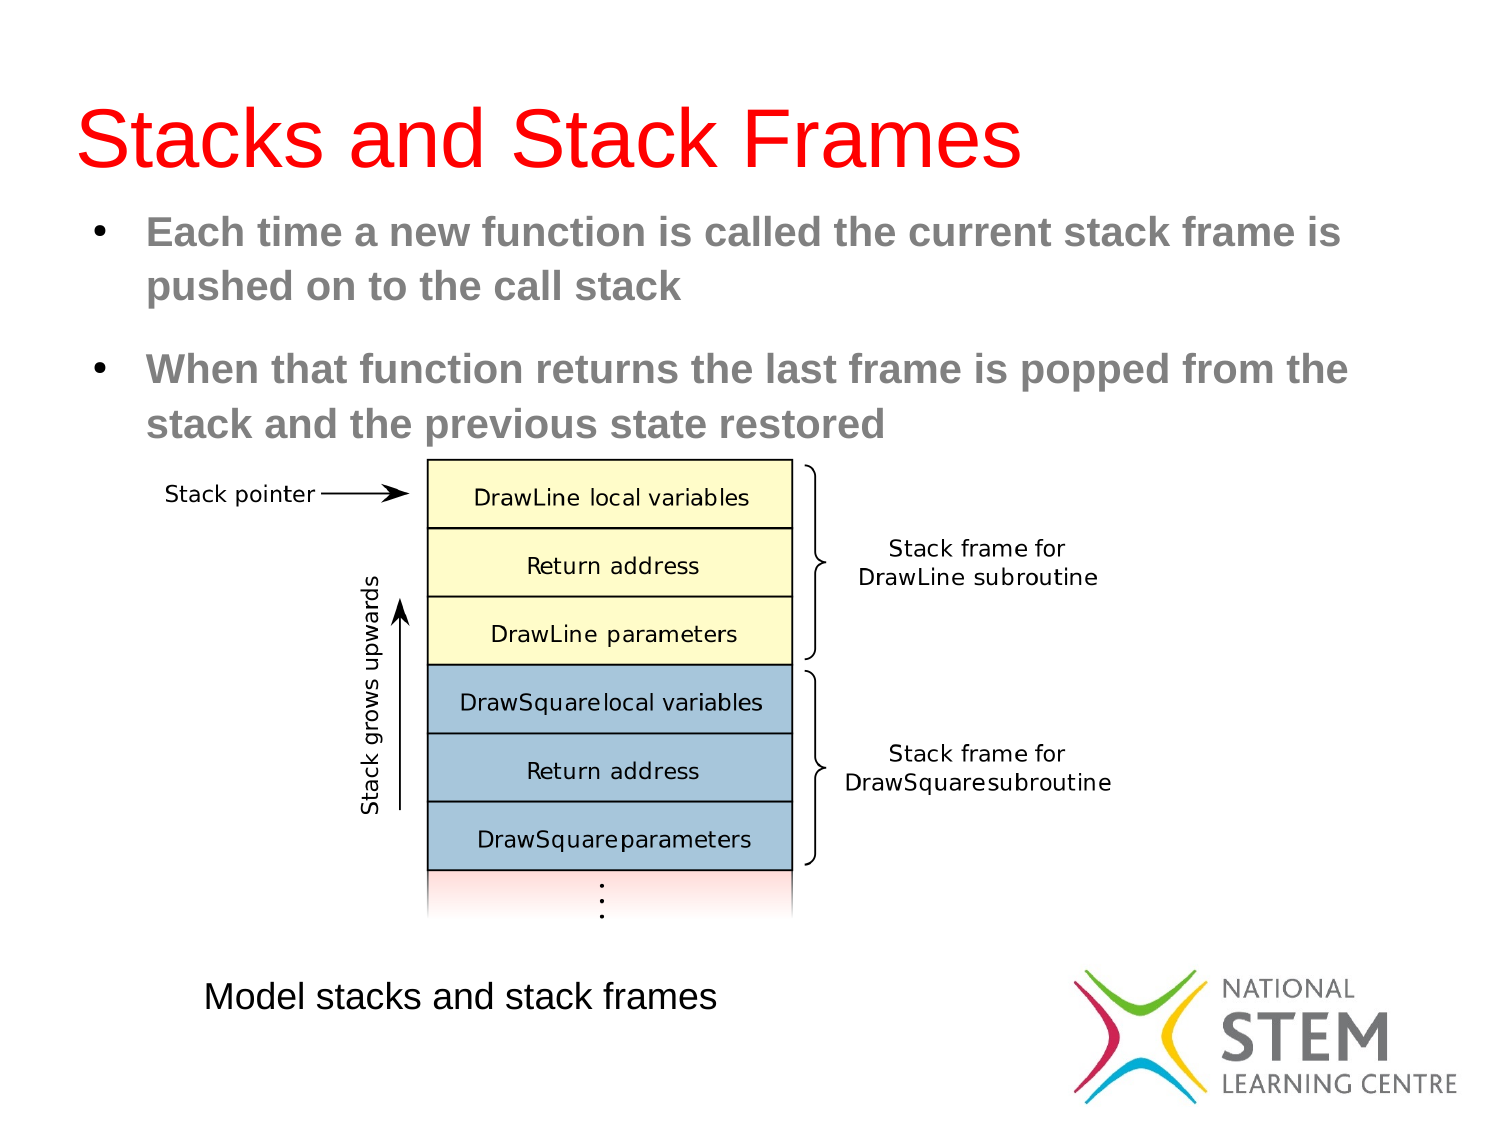

# Stacks and Stack Frames
Each time a new function is called the current stack frame is pushed on to the call stack
When that function returns the last frame is popped from the stack and the previous state restored
Model stacks and stack frames